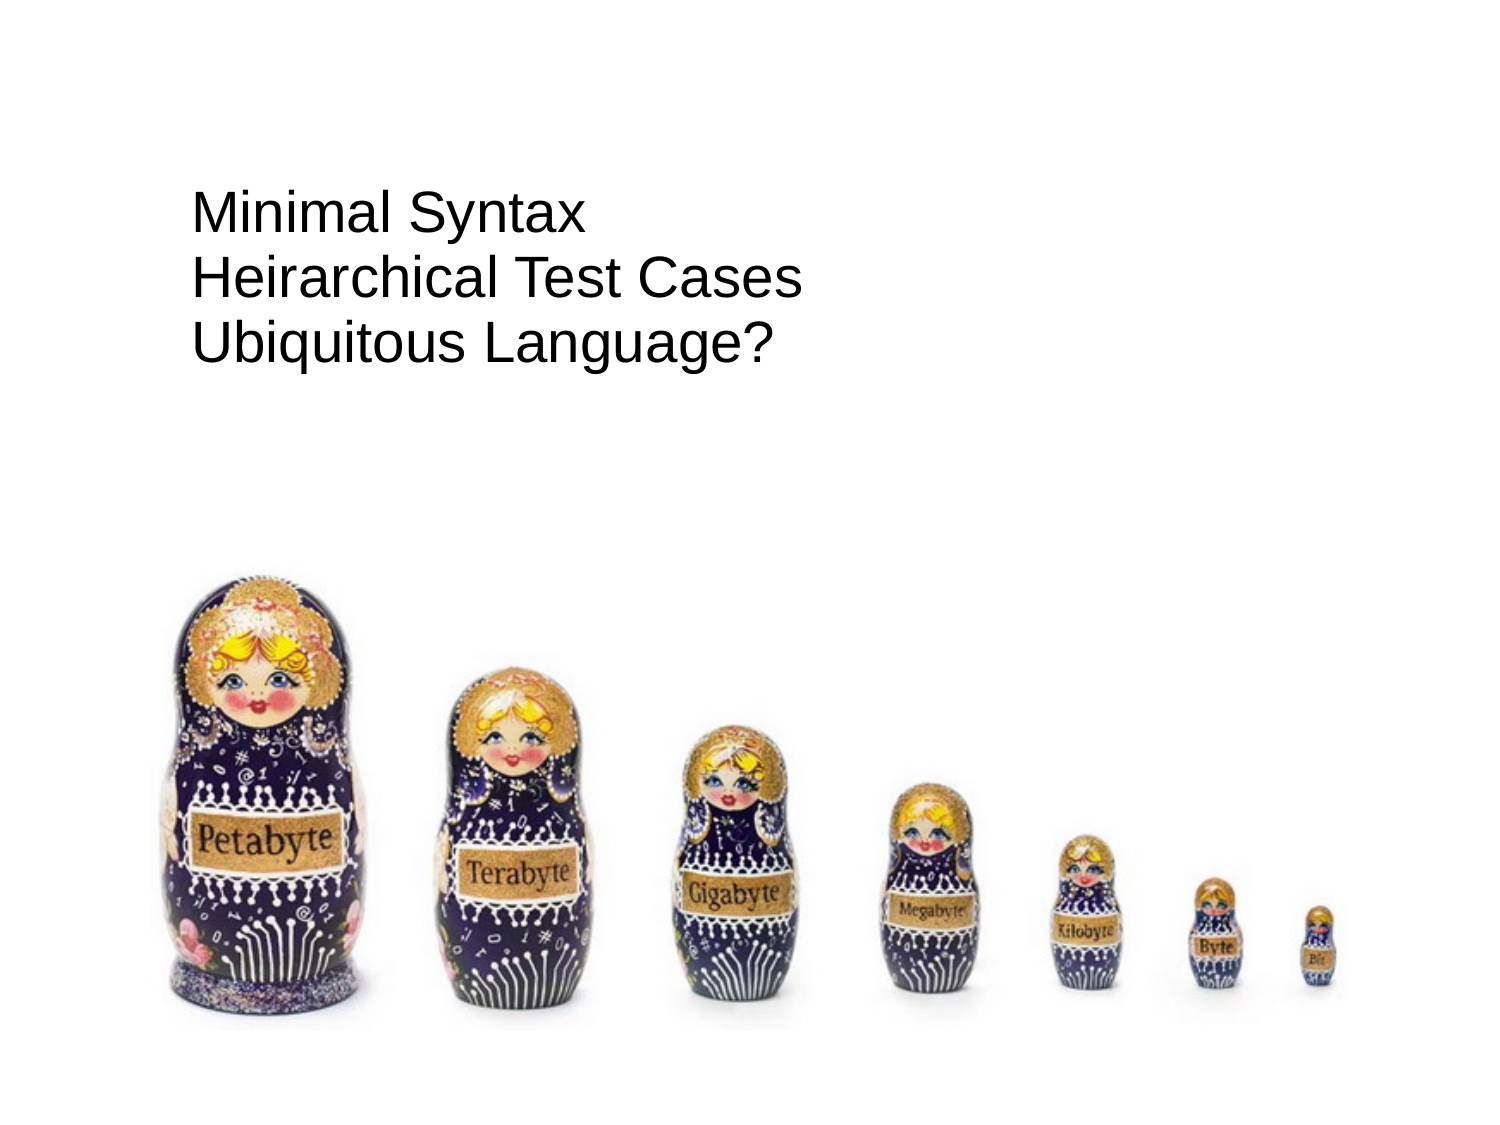

# Minimal Syntax Heirarchical Test Cases Ubiquitous Language?